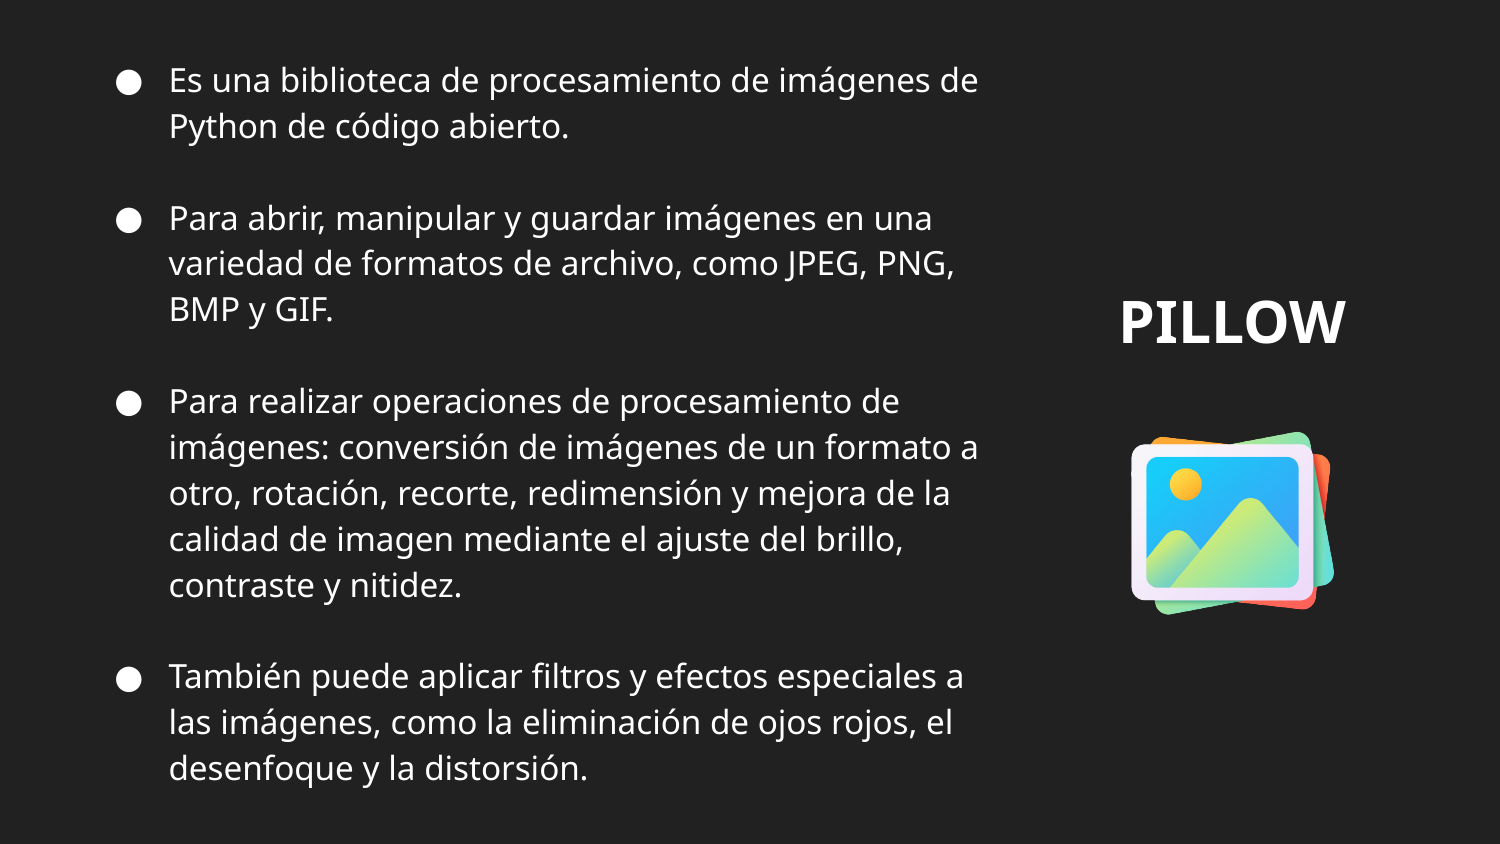

Es una biblioteca de procesamiento de imágenes de Python de código abierto.
Para abrir, manipular y guardar imágenes en una variedad de formatos de archivo, como JPEG, PNG, BMP y GIF.
Para realizar operaciones de procesamiento de imágenes: conversión de imágenes de un formato a otro, rotación, recorte, redimensión y mejora de la calidad de imagen mediante el ajuste del brillo, contraste y nitidez.
También puede aplicar filtros y efectos especiales a las imágenes, como la eliminación de ojos rojos, el desenfoque y la distorsión.
# PILLOW